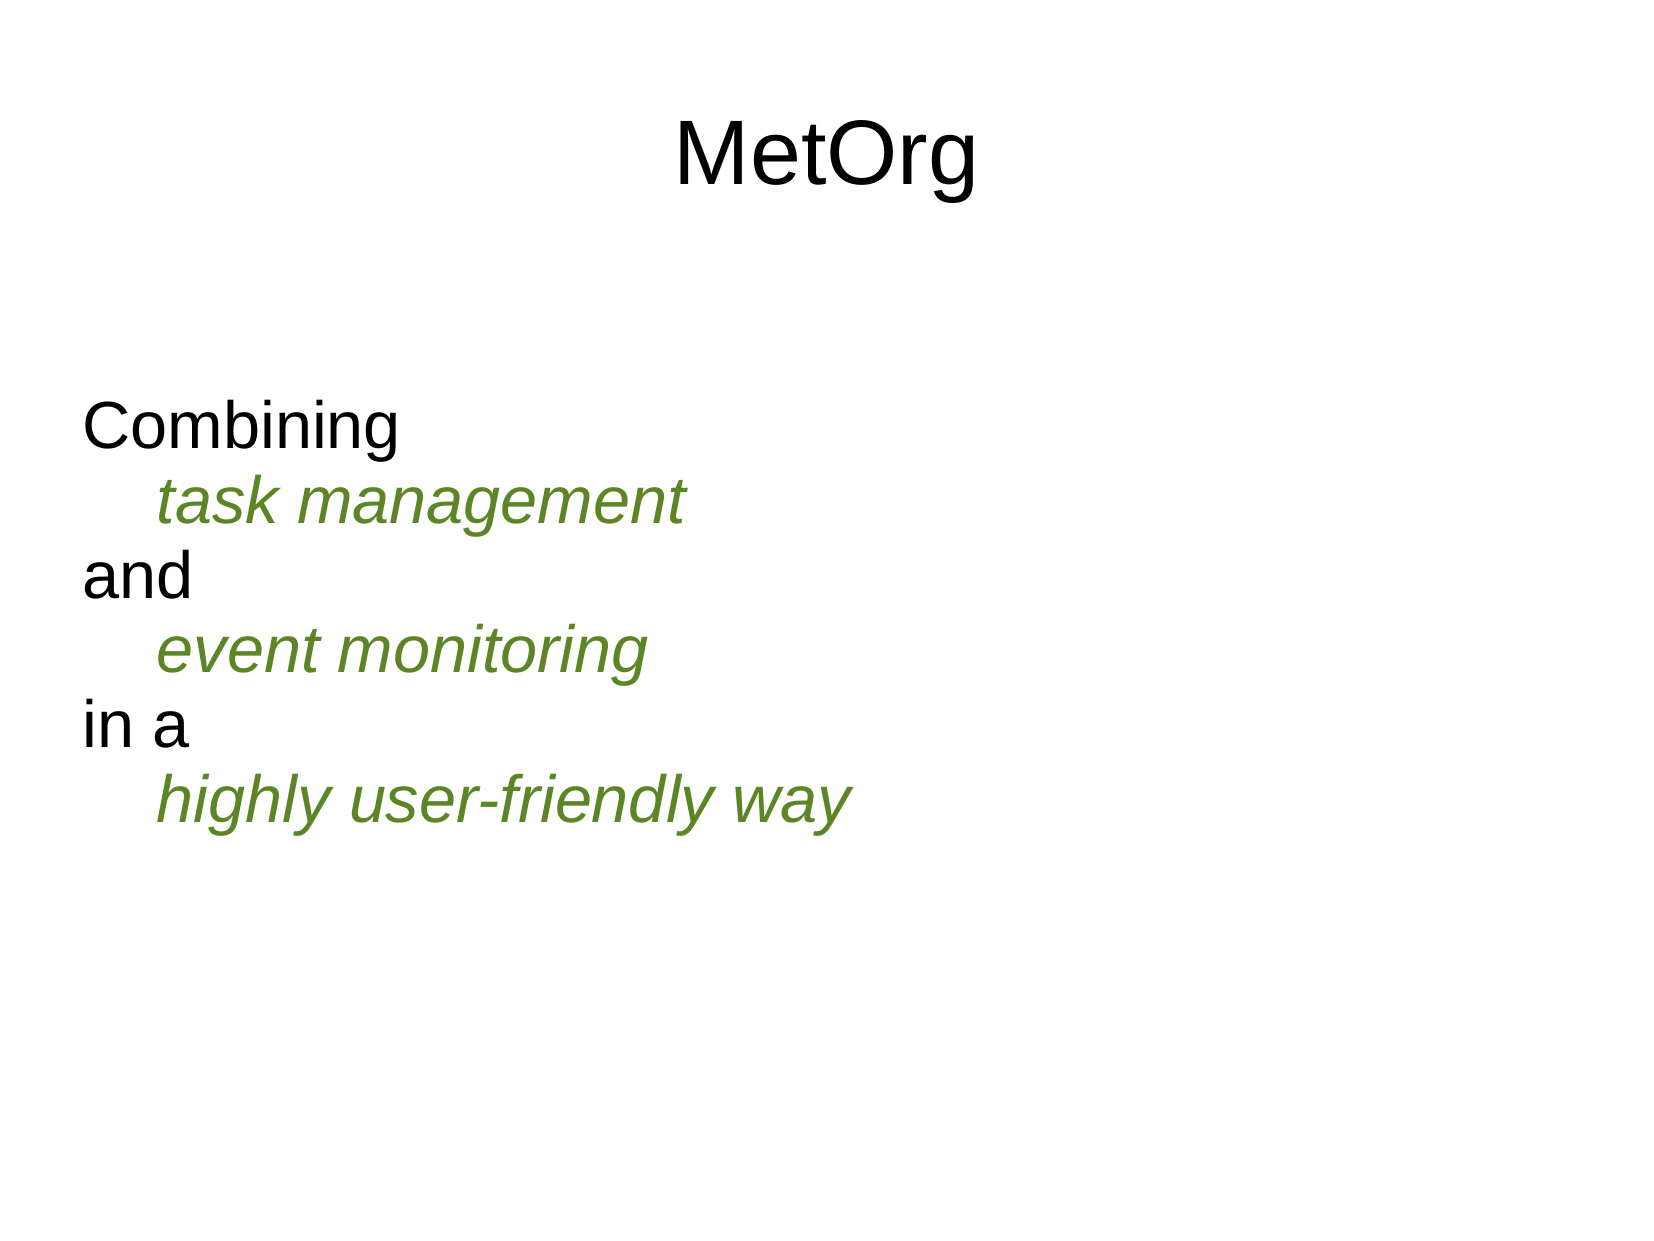

# MetOrg
Combining
 task management
and
 event monitoring
in a
 highly user-friendly way